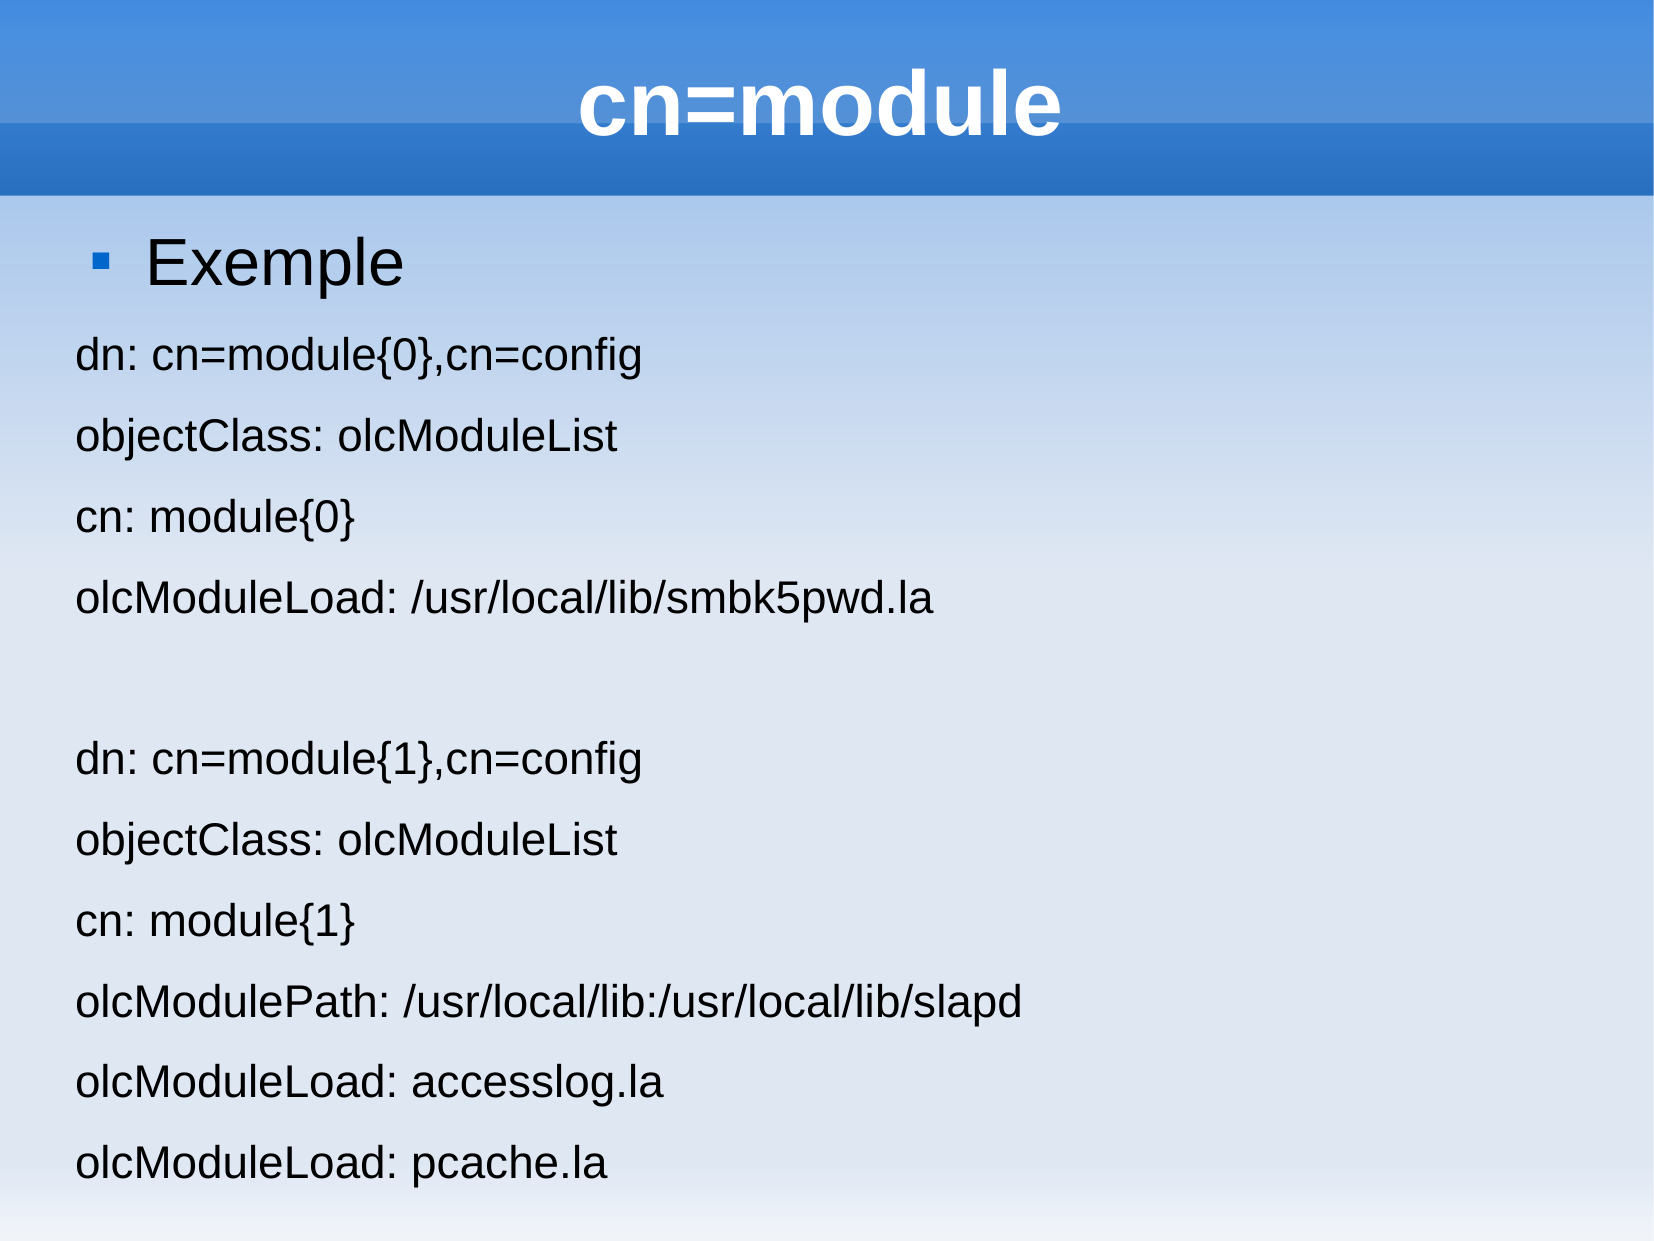

# cn=module
Exemple
dn: cn=module{0},cn=config
objectClass: olcModuleList
cn: module{0}
olcModuleLoad: /usr/local/lib/smbk5pwd.la
dn: cn=module{1},cn=config
objectClass: olcModuleList
cn: module{1}
olcModulePath: /usr/local/lib:/usr/local/lib/slapd
olcModuleLoad: accesslog.la
olcModuleLoad: pcache.la